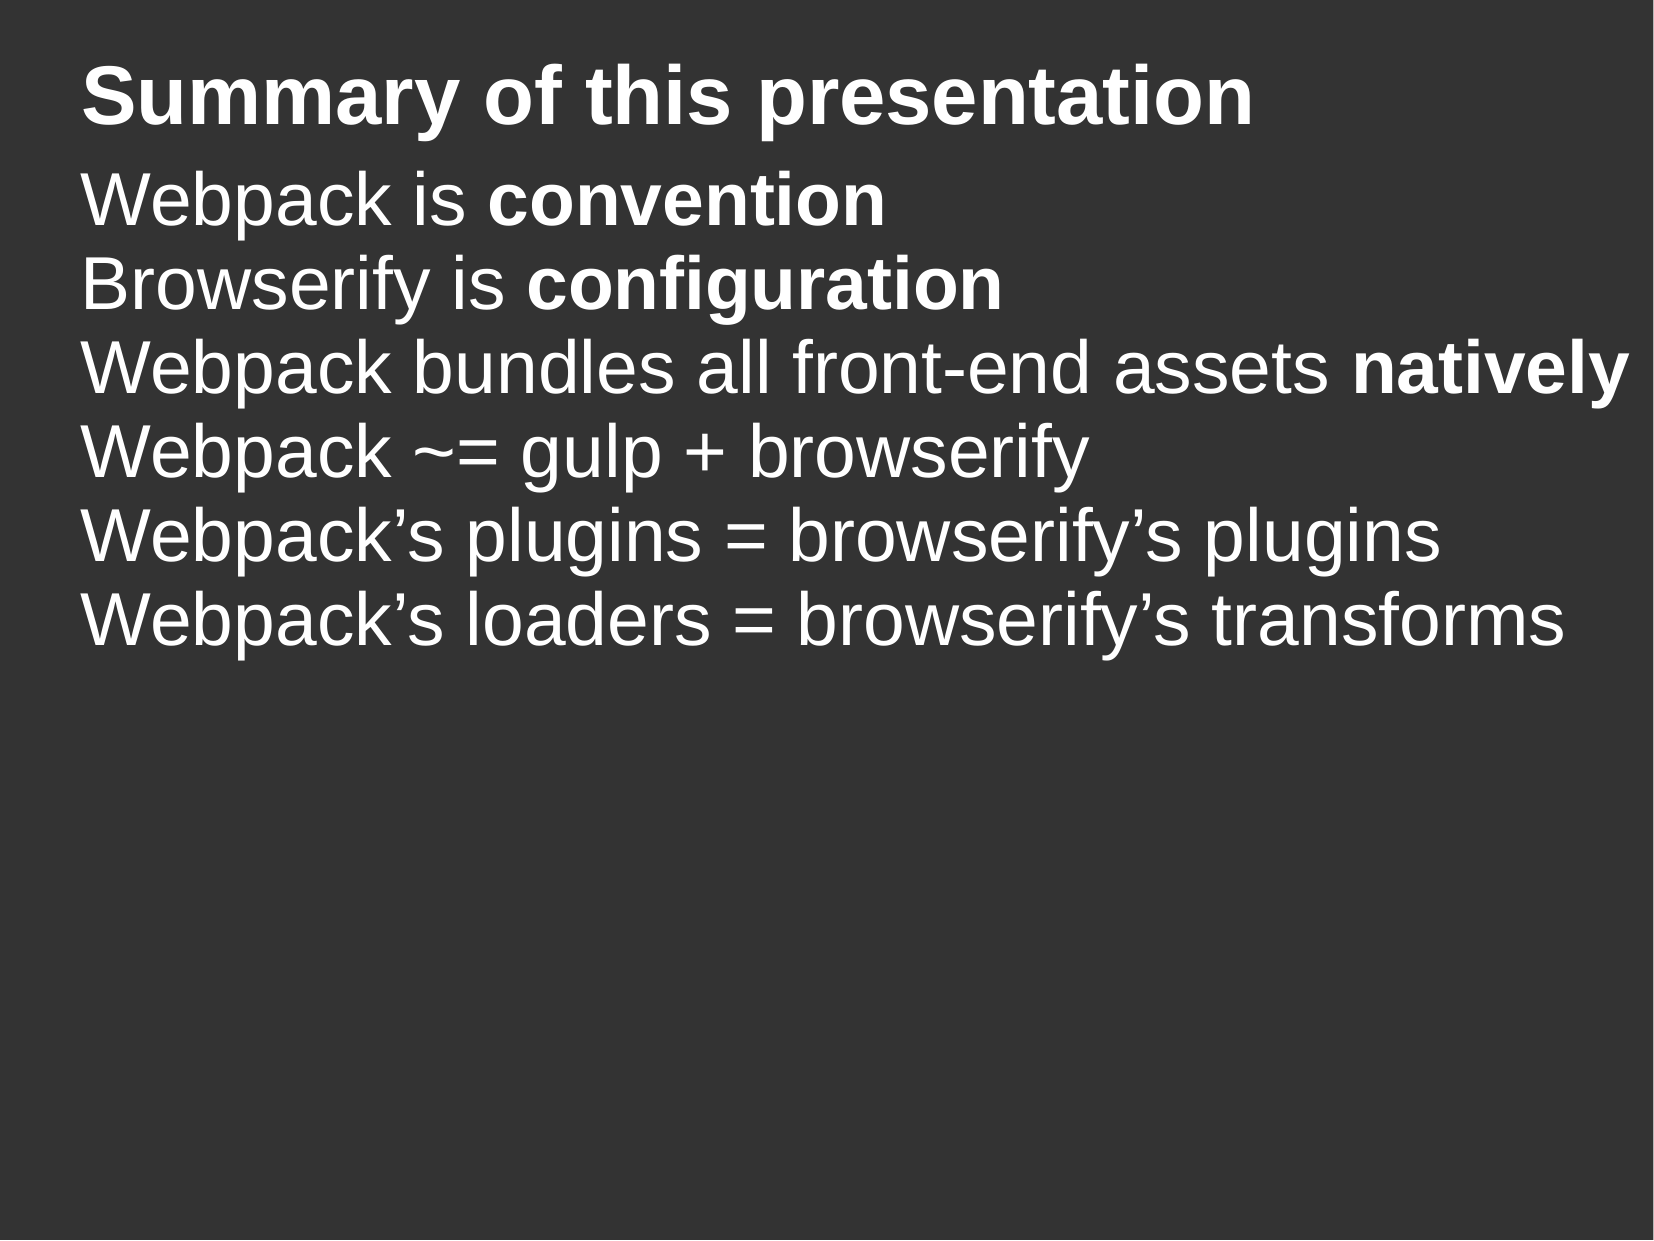

Summary of this presentation
# Webpack is convention Browserify is configuration Webpack bundles all front-end assets natively Webpack ~= gulp + browserify Webpack’s plugins = browserify’s plugins Webpack’s loaders = browserify’s transforms